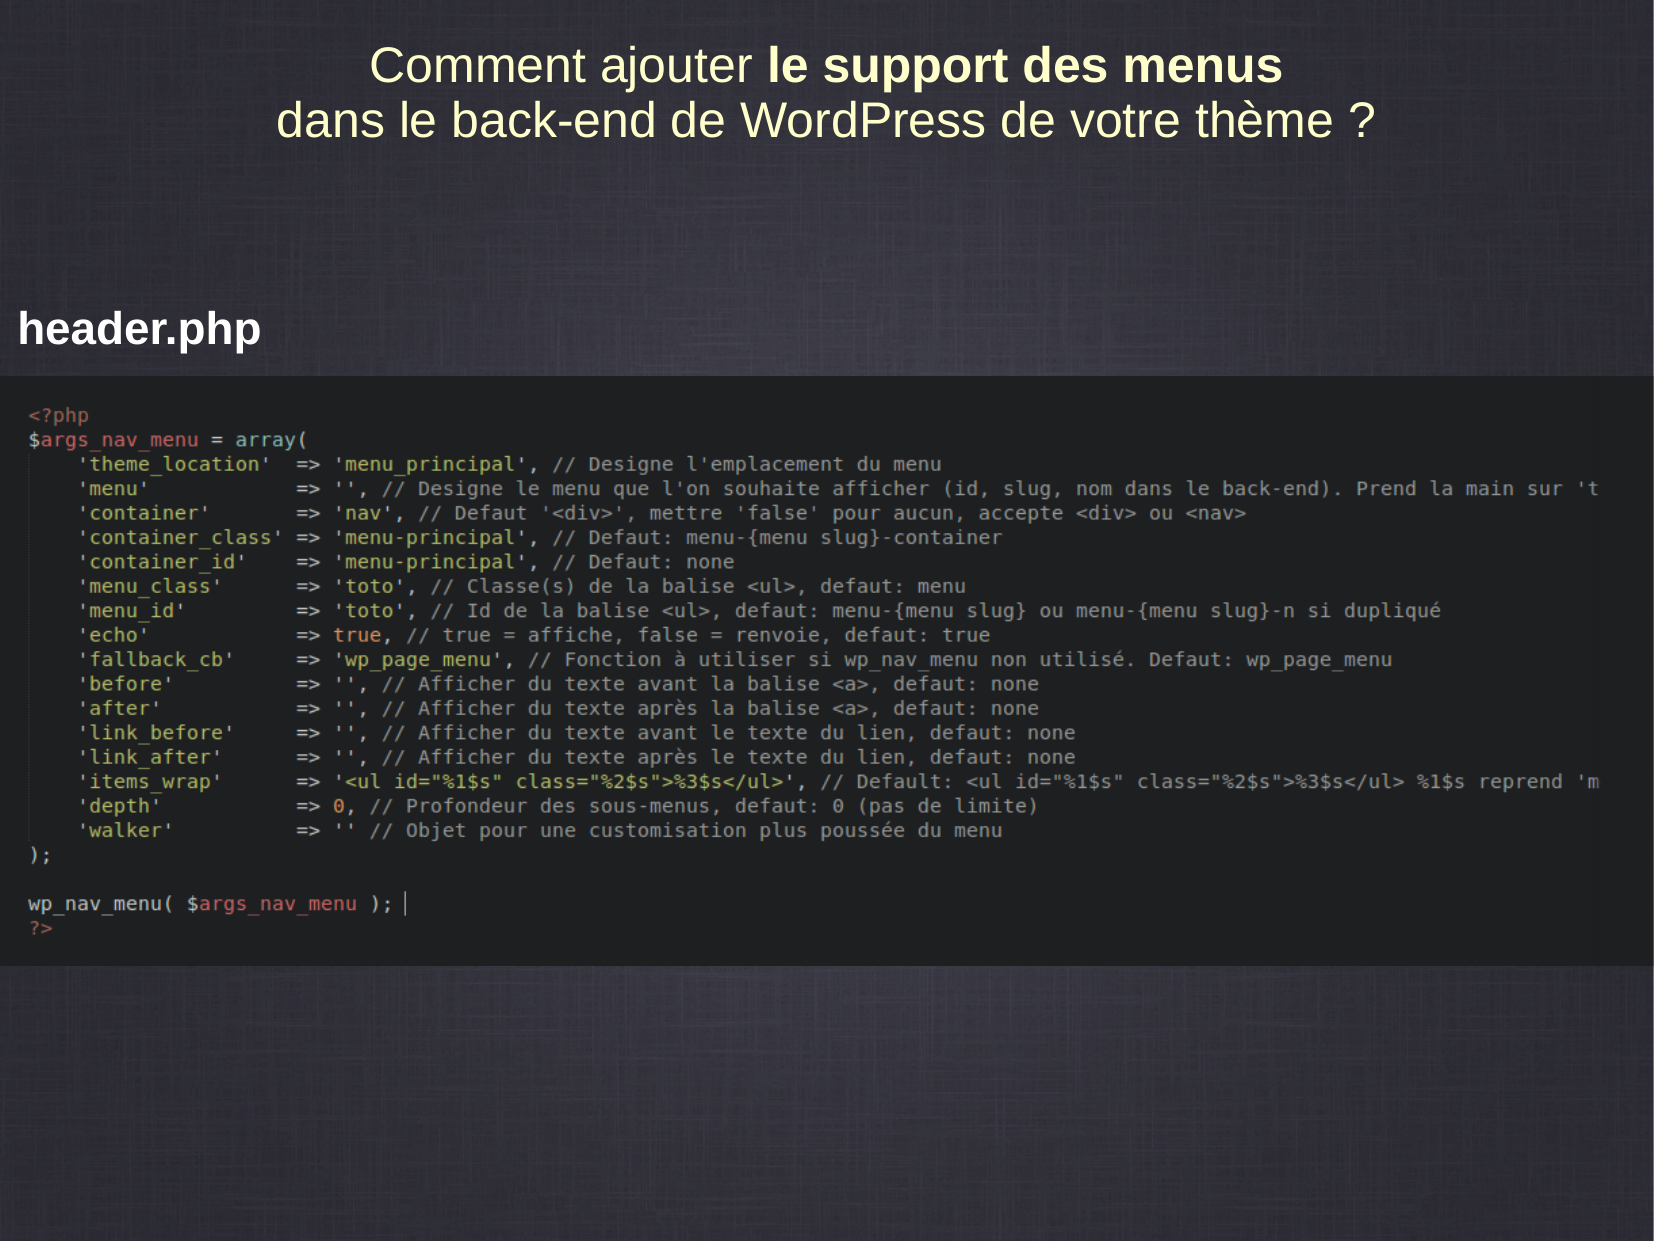

Comment ajouter le support des menus
dans le back-end de WordPress de votre thème ?
header.php